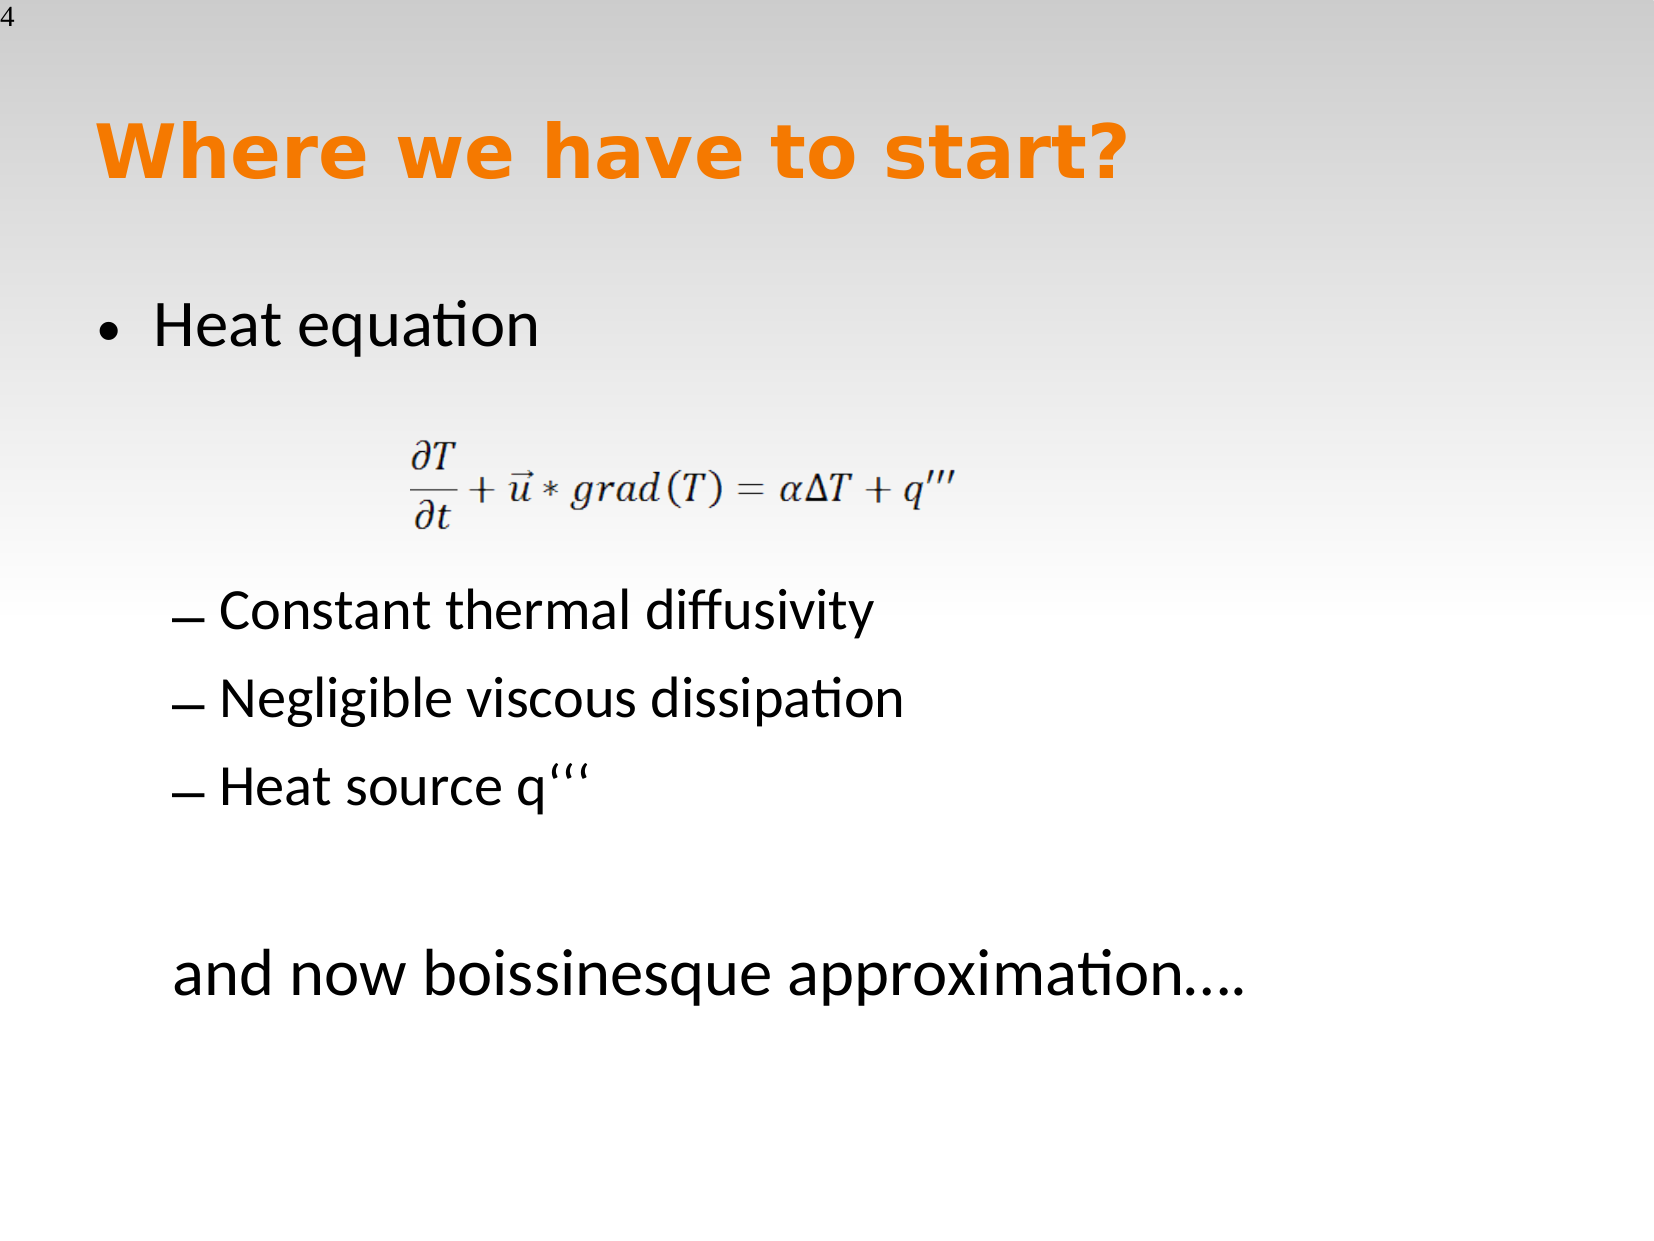

Where we have to start?
# Heat equation
Constant thermal diffusivity
Negligible viscous dissipation
Heat source q‘‘‘
	and now boissinesque approximation….